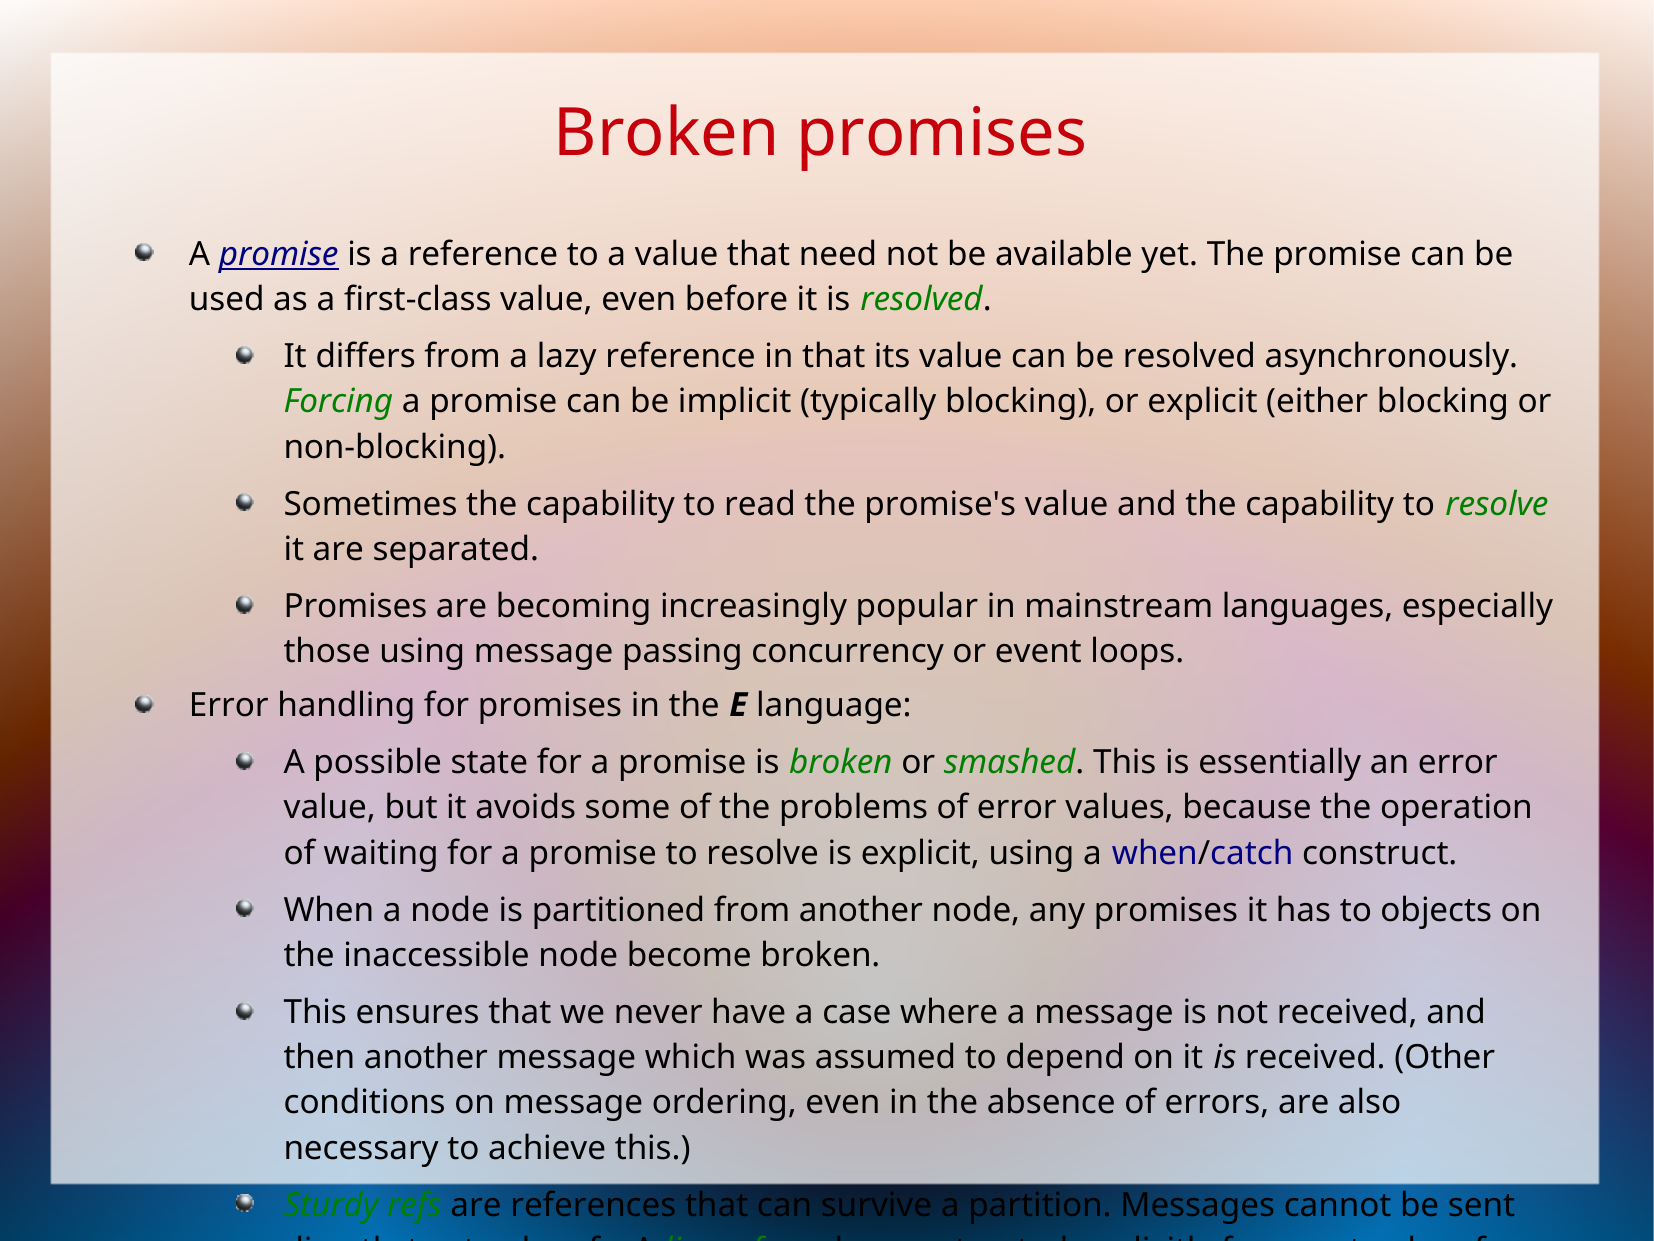

# Broken promises
A promise is a reference to a value that need not be available yet. The promise can be used as a first-class value, even before it is resolved.
It differs from a lazy reference in that its value can be resolved asynchronously. Forcing a promise can be implicit (typically blocking), or explicit (either blocking or non-blocking).
Sometimes the capability to read the promise's value and the capability to resolve it are separated.
Promises are becoming increasingly popular in mainstream languages, especially those using message passing concurrency or event loops.
Error handling for promises in the E language:
A possible state for a promise is broken or smashed. This is essentially an error value, but it avoids some of the problems of error values, because the operation of waiting for a promise to resolve is explicit, using a when/catch construct.
When a node is partitioned from another node, any promises it has to objects on the inaccessible node become broken.
This ensures that we never have a case where a message is not received, and then another message which was assumed to depend on it is received. (Other conditions on message ordering, even in the absence of errors, are also necessary to achieve this.)
Sturdy refs are references that can survive a partition. Messages cannot be sent directly to sturdy refs. A live ref can be constructed explicitly from a sturdy ref, allowing recovery after a partition.